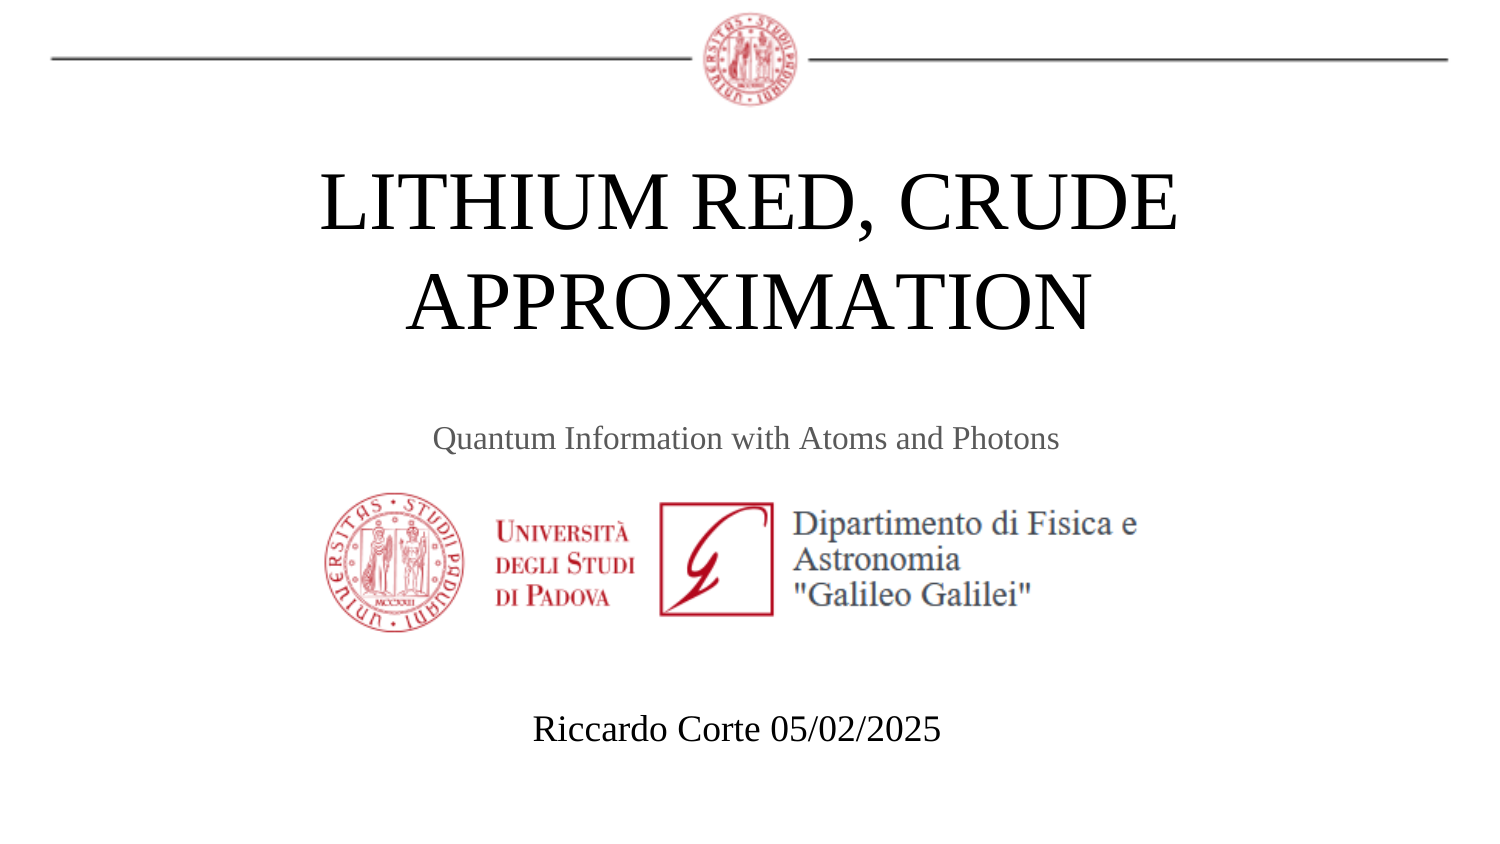

# LITHIUM RED, CRUDE APPROXIMATION
Quantum Information with Atoms and Photons
Riccardo Corte 05/02/2025